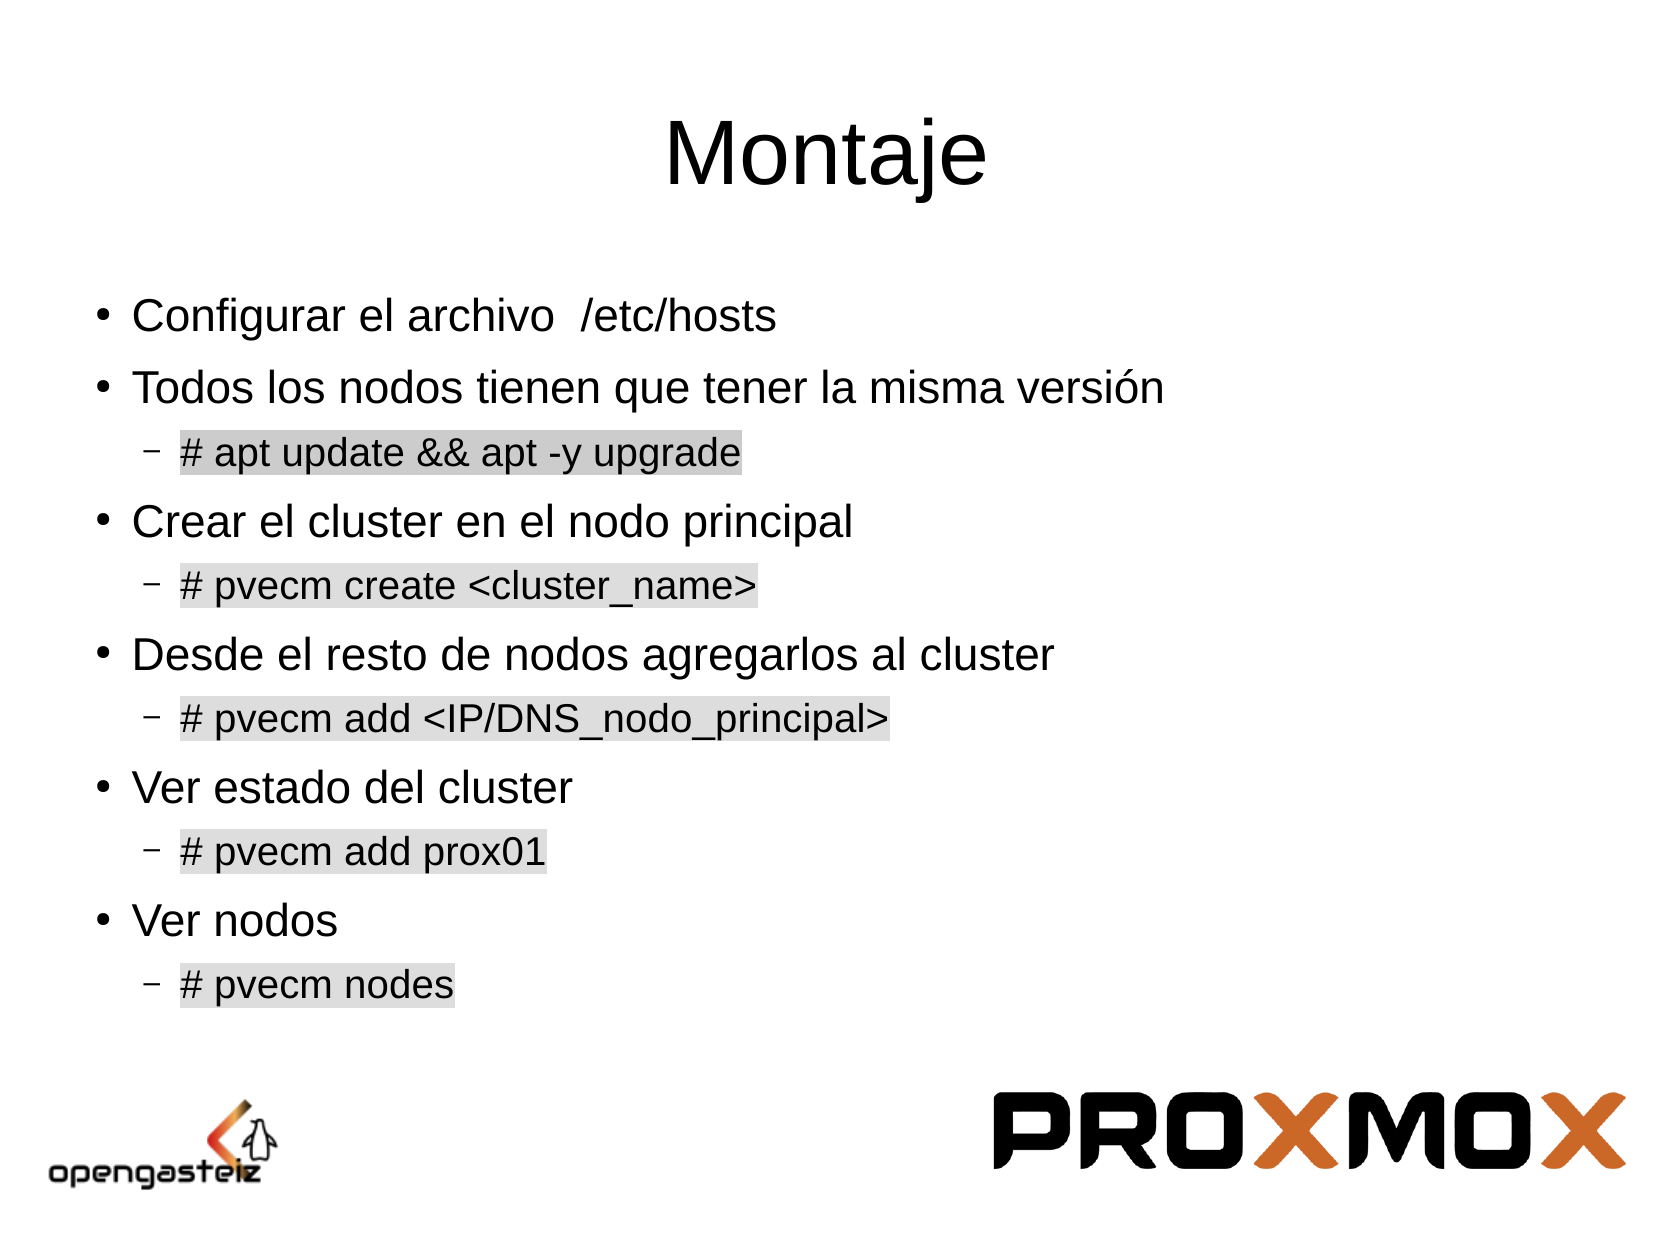

# Montaje
Configurar el archivo /etc/hosts
Todos los nodos tienen que tener la misma versión
# apt update && apt -y upgrade
Crear el cluster en el nodo principal
# pvecm create <cluster_name>
Desde el resto de nodos agregarlos al cluster
# pvecm add <IP/DNS_nodo_principal>
Ver estado del cluster
# pvecm add prox01
Ver nodos
# pvecm nodes